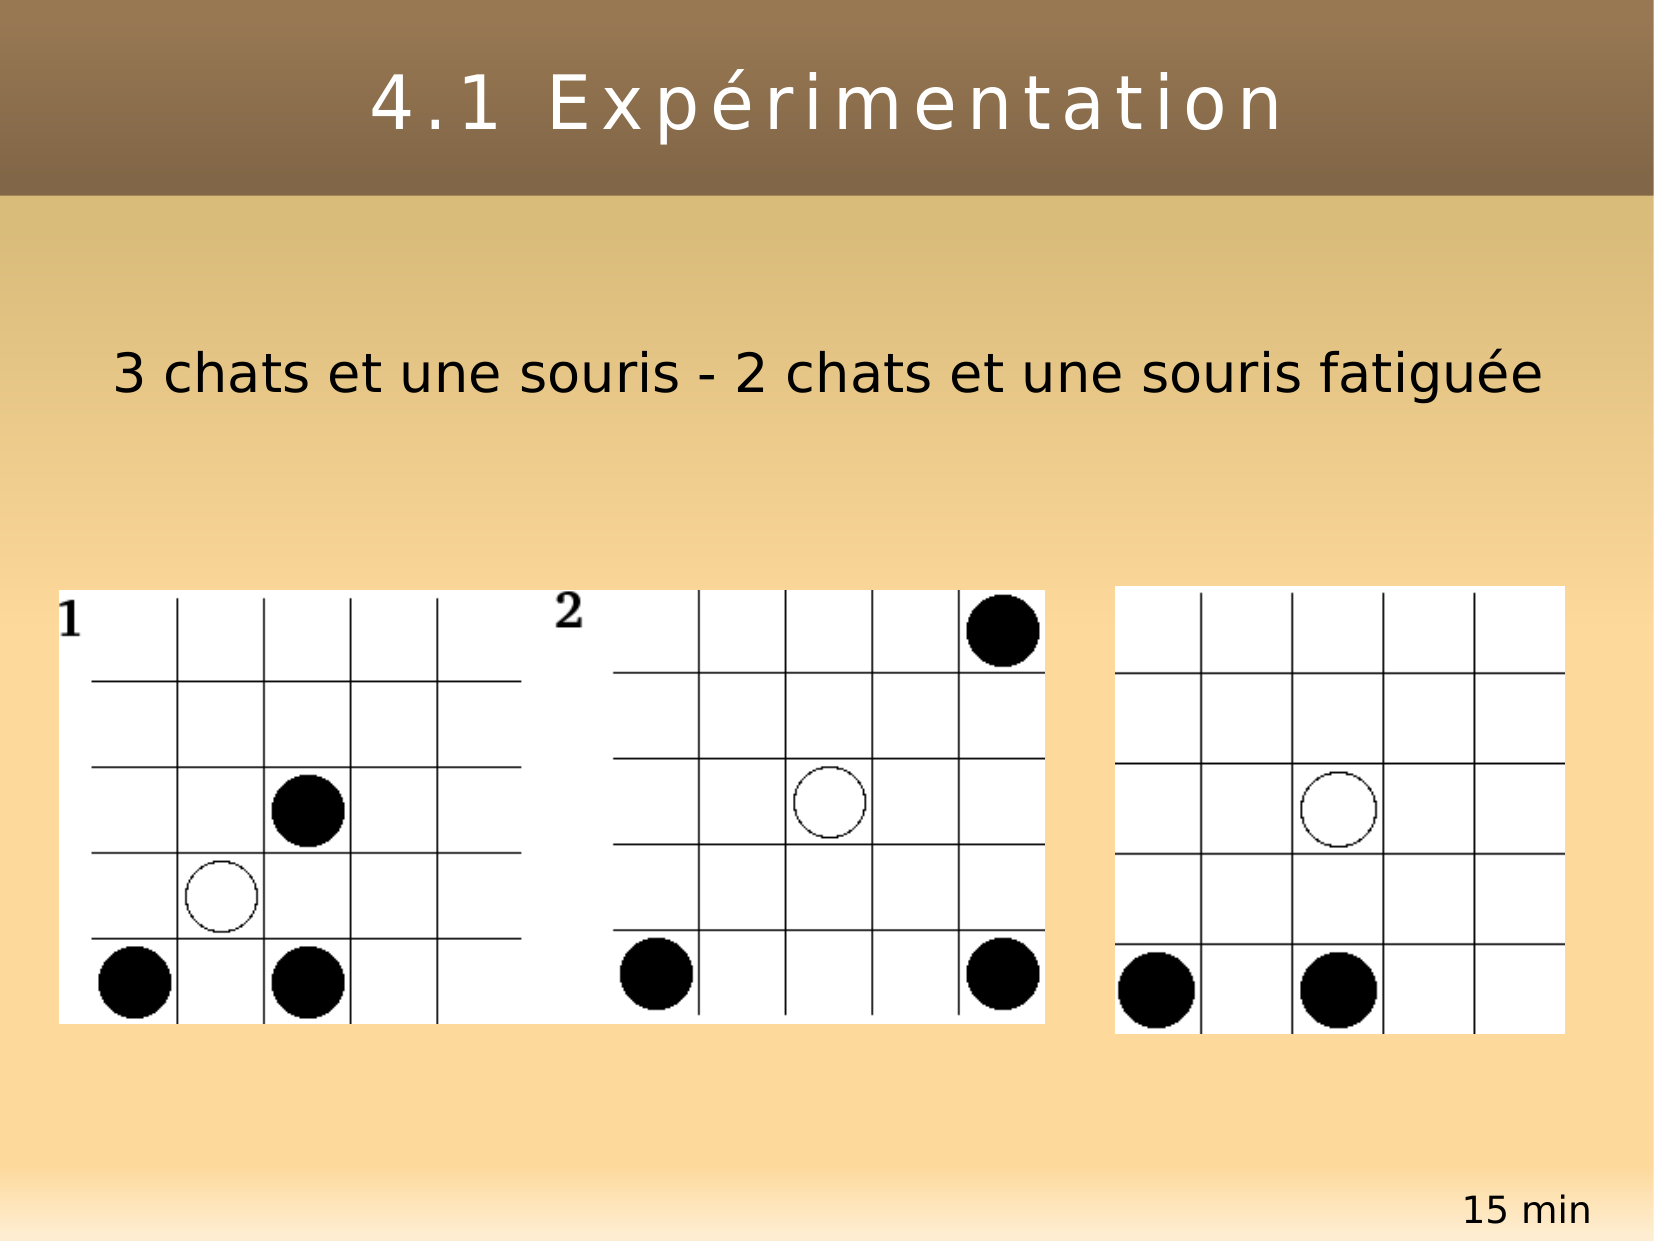

# 4.1 Expérimentation
3 chats et une souris - 2 chats et une souris fatiguée
15 min